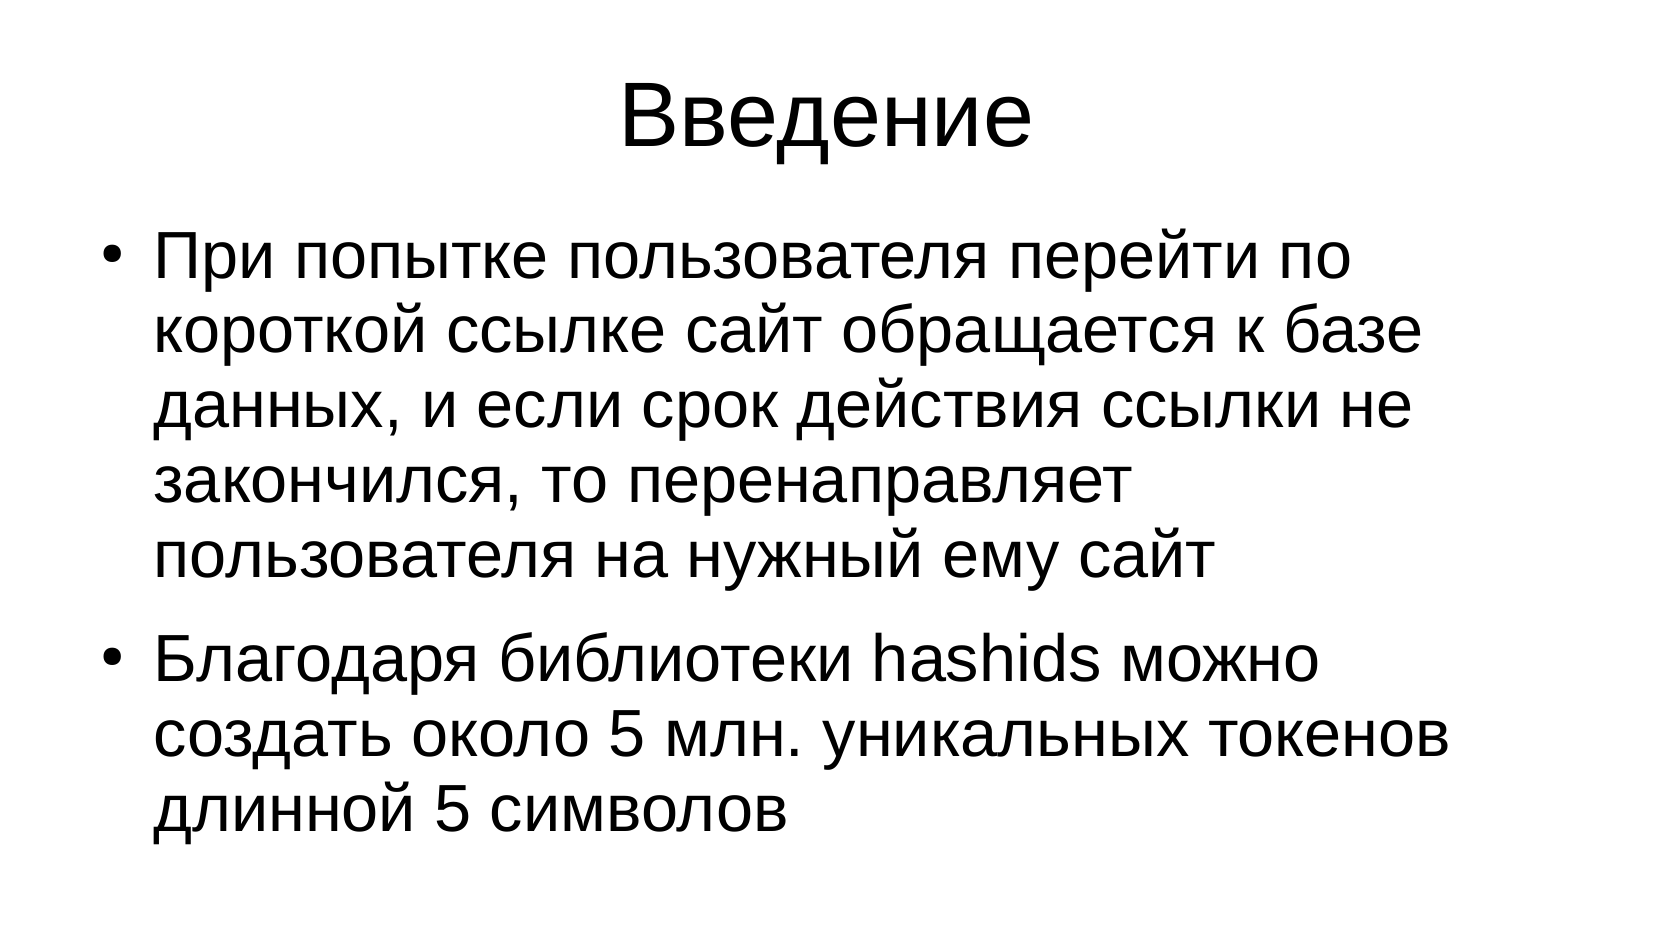

# Введение
При попытке пользователя перейти по короткой ссылке сайт обращается к базе данных, и если срок действия ссылки не закончился, то перенаправляет пользователя на нужный ему сайт
Благодаря библиотеки hashids можно создать около 5 млн. уникальных токенов длинной 5 символов